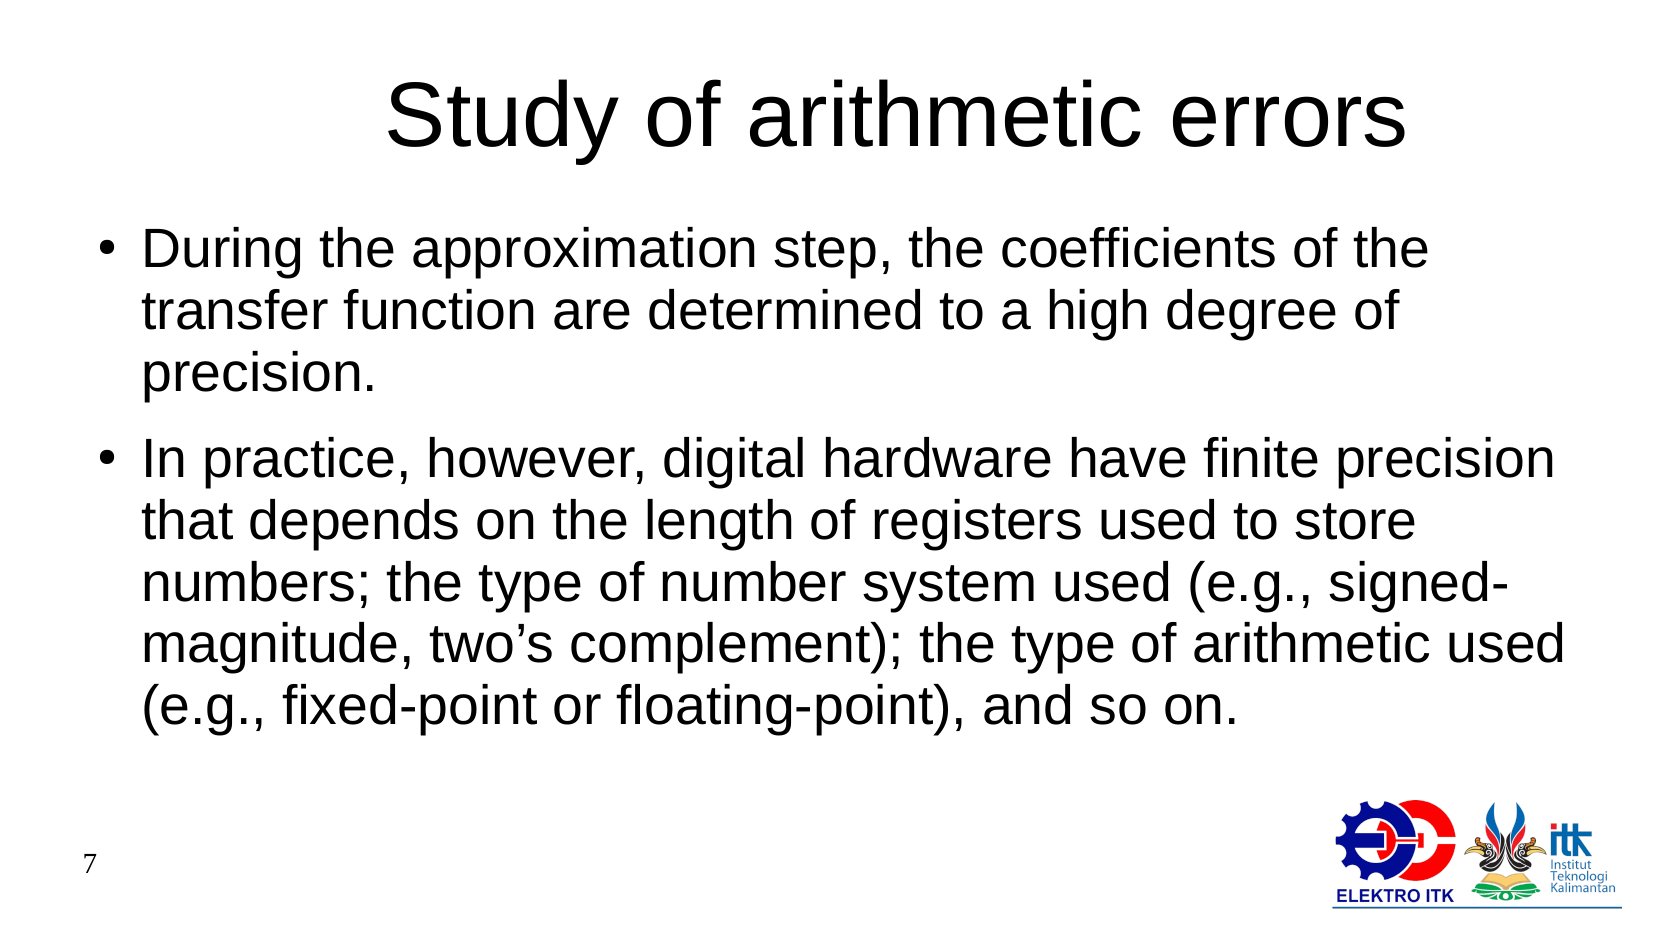

# Study of arithmetic errors
During the approximation step, the coefﬁcients of the transfer function are determined to a high degree of precision.
In practice, however, digital hardware have ﬁnite precision that depends on the length of registers used to store numbers; the type of number system used (e.g., signed-magnitude, two’s complement); the type of arithmetic used (e.g., ﬁxed-point or ﬂoating-point), and so on.